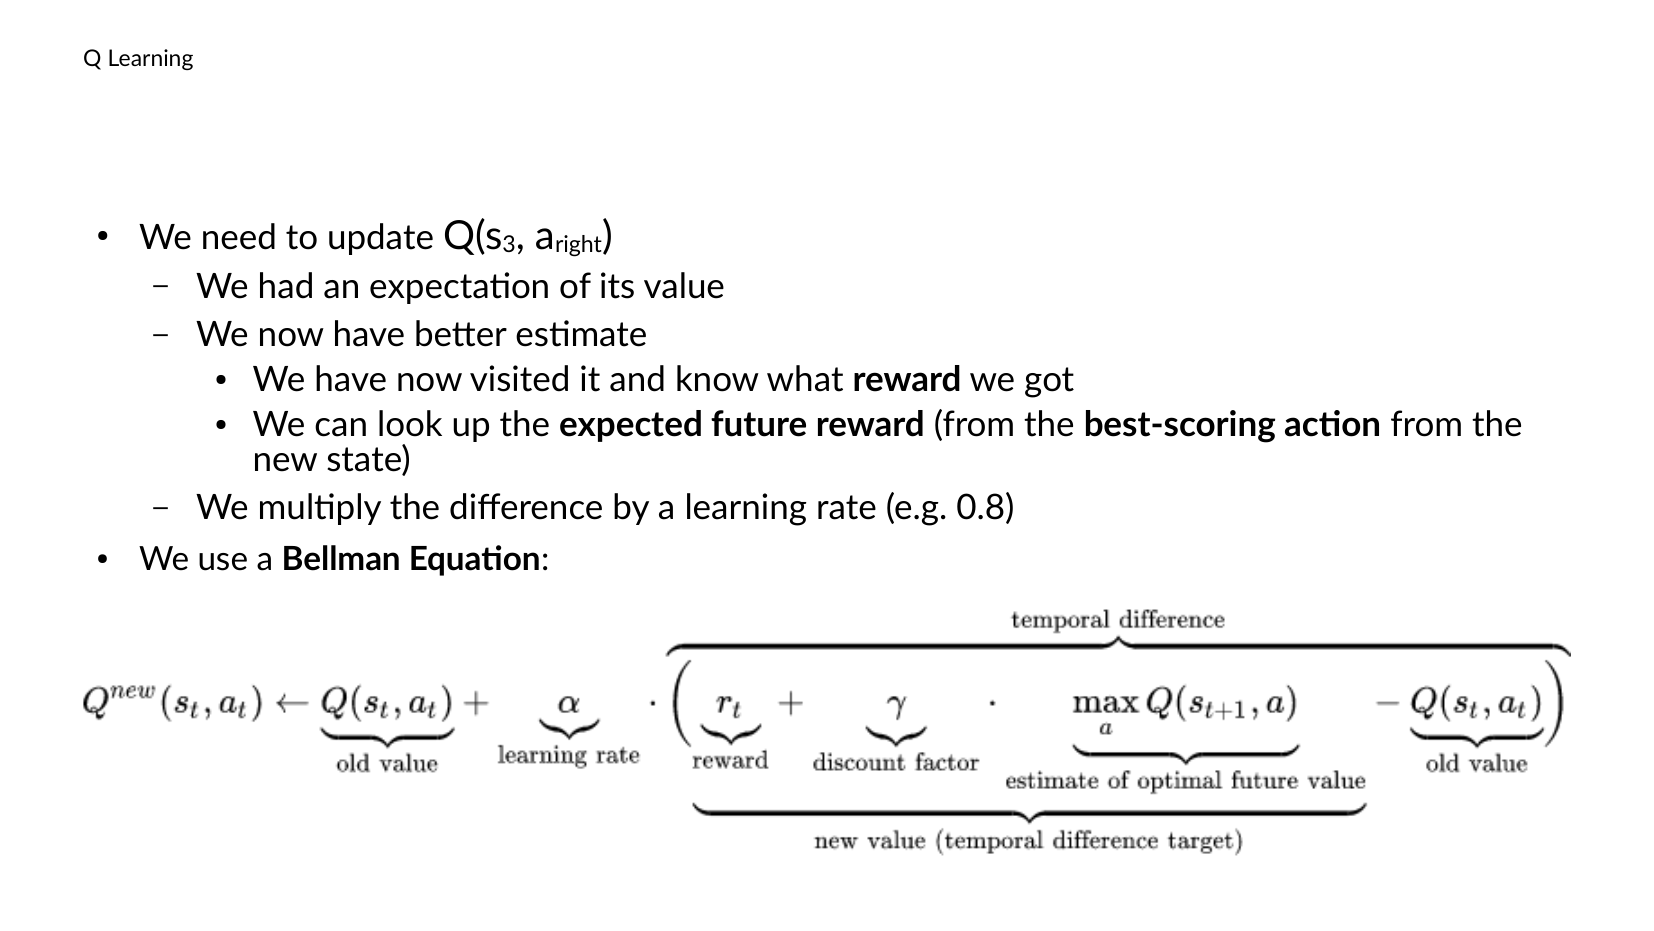

# Q Learning
We need to update Q(s3, aright)
We had an expectation of its value
We now have better estimate
We have now visited it and know what reward we got
We can look up the expected future reward (from the best-scoring action from the new state)
We multiply the difference by a learning rate (e.g. 0.8)
We use a Bellman Equation: